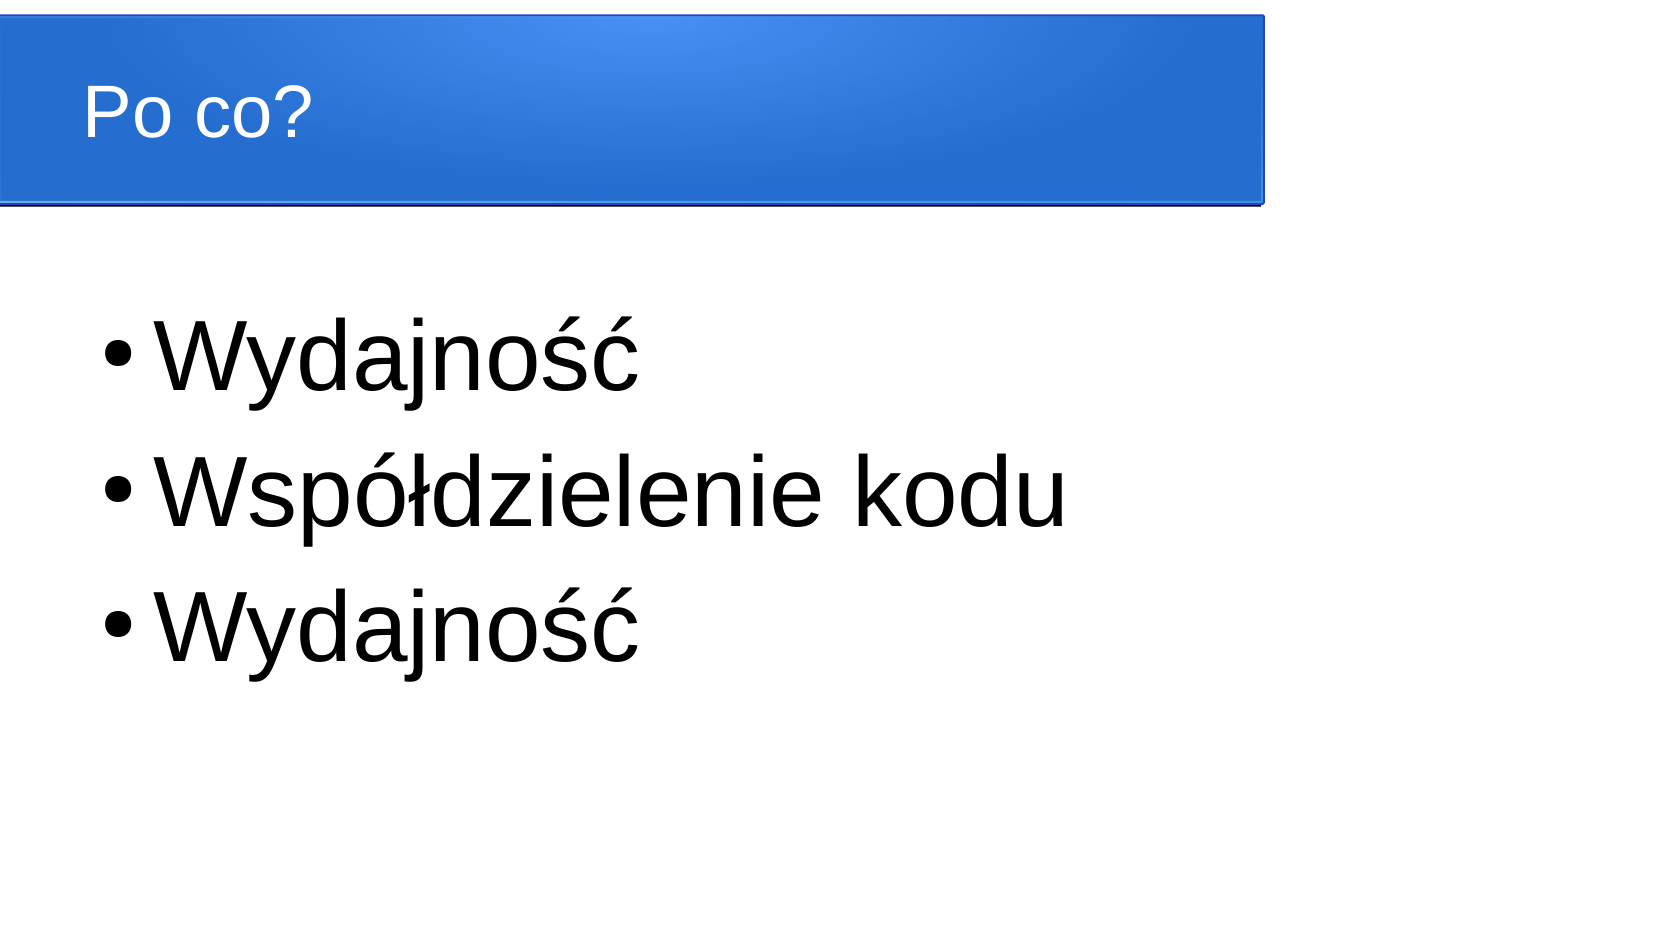

# Po co?
Wydajność
Współdzielenie kodu
Wydajność